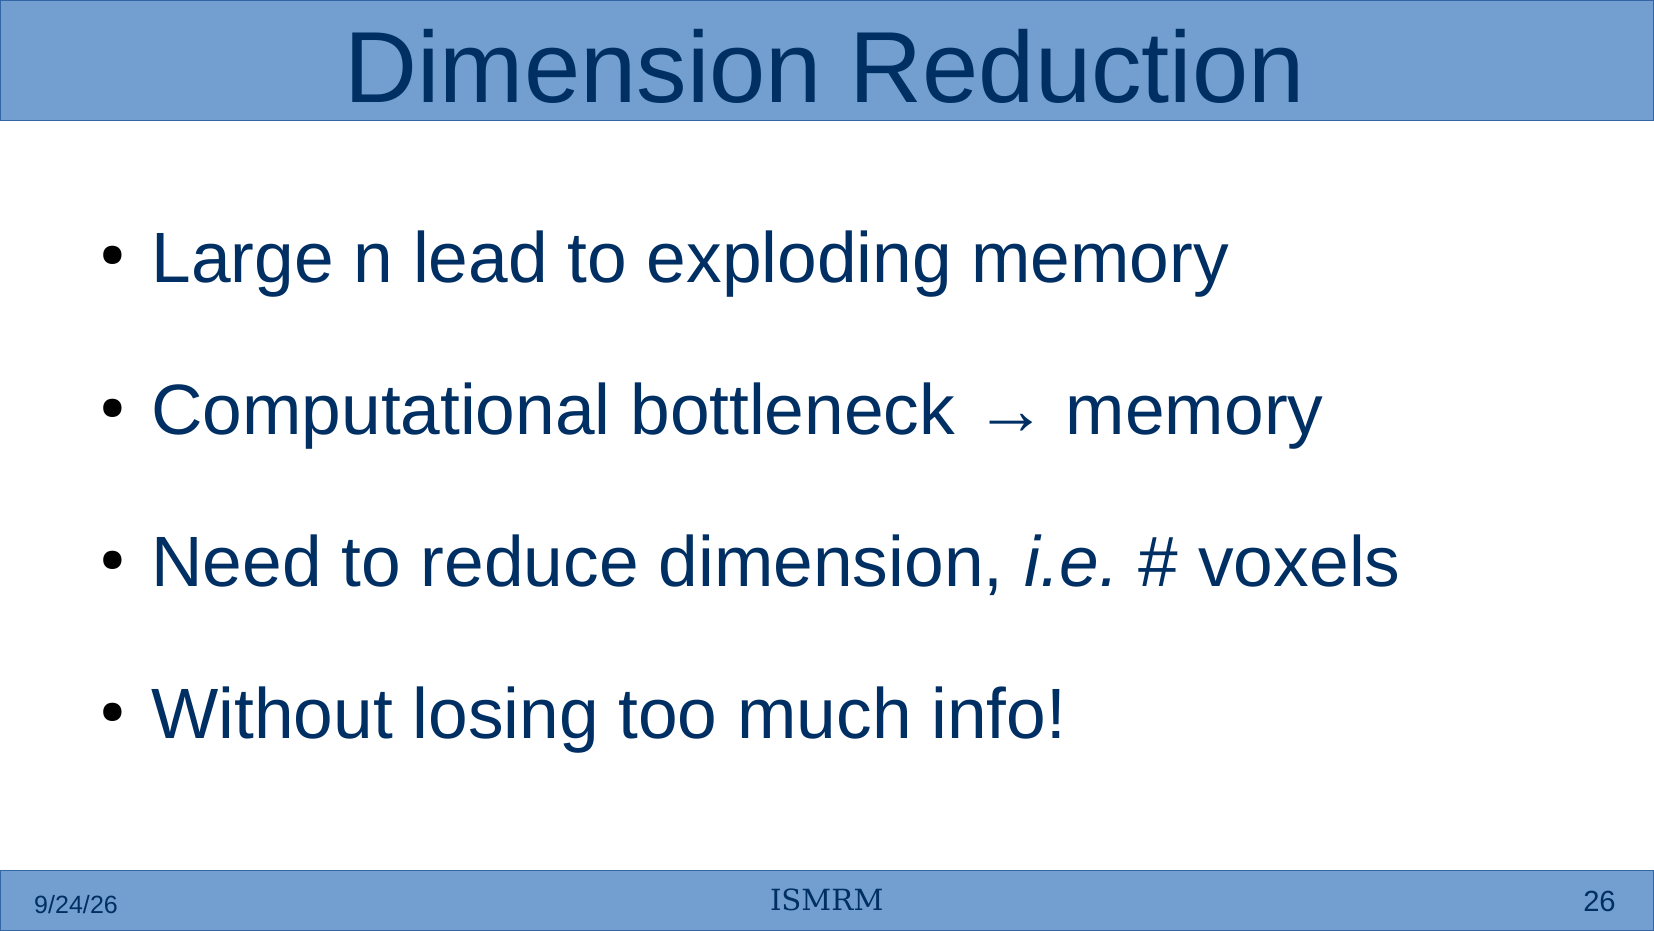

# Dimension Reduction
Large n lead to exploding memory
Computational bottleneck → memory
Need to reduce dimension, i.e. # voxels
Without losing too much info!
26